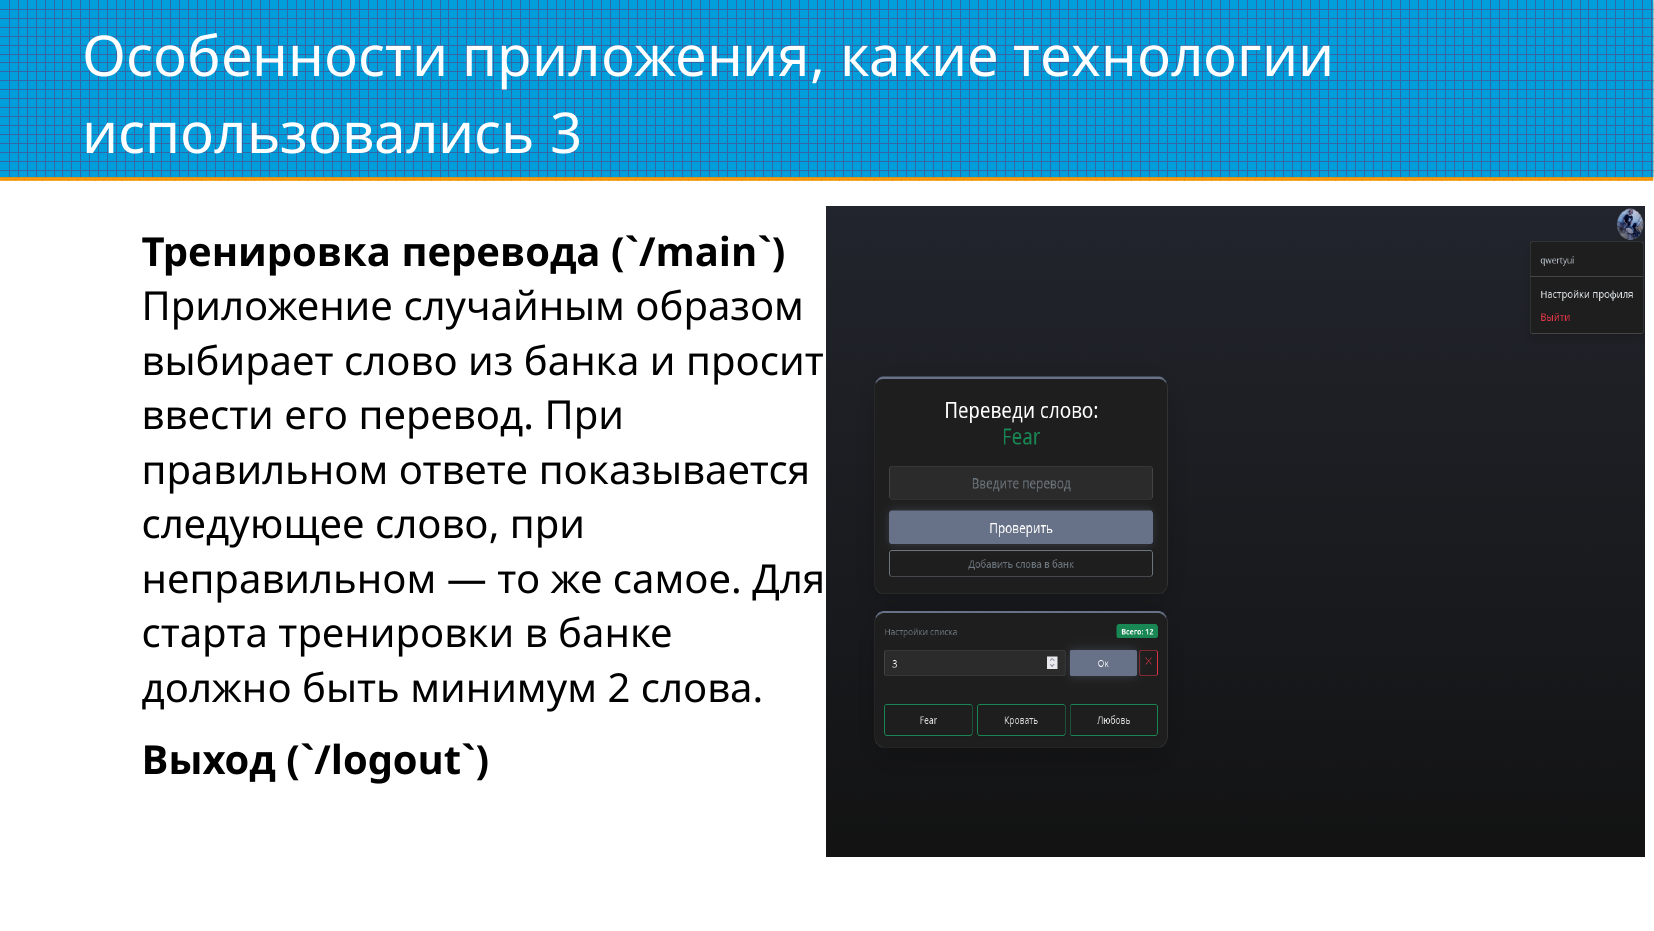

# Особенности приложения, какие технологии использовались 3
Тренировка перевода (`/main`) Приложение случайным образом выбирает слово из банка и просит ввести его перевод. При правильном ответе показывается следующее слово, при неправильном — то же самое. Для старта тренировки в банке должно быть минимум 2 слова.
Выход (`/logout`)